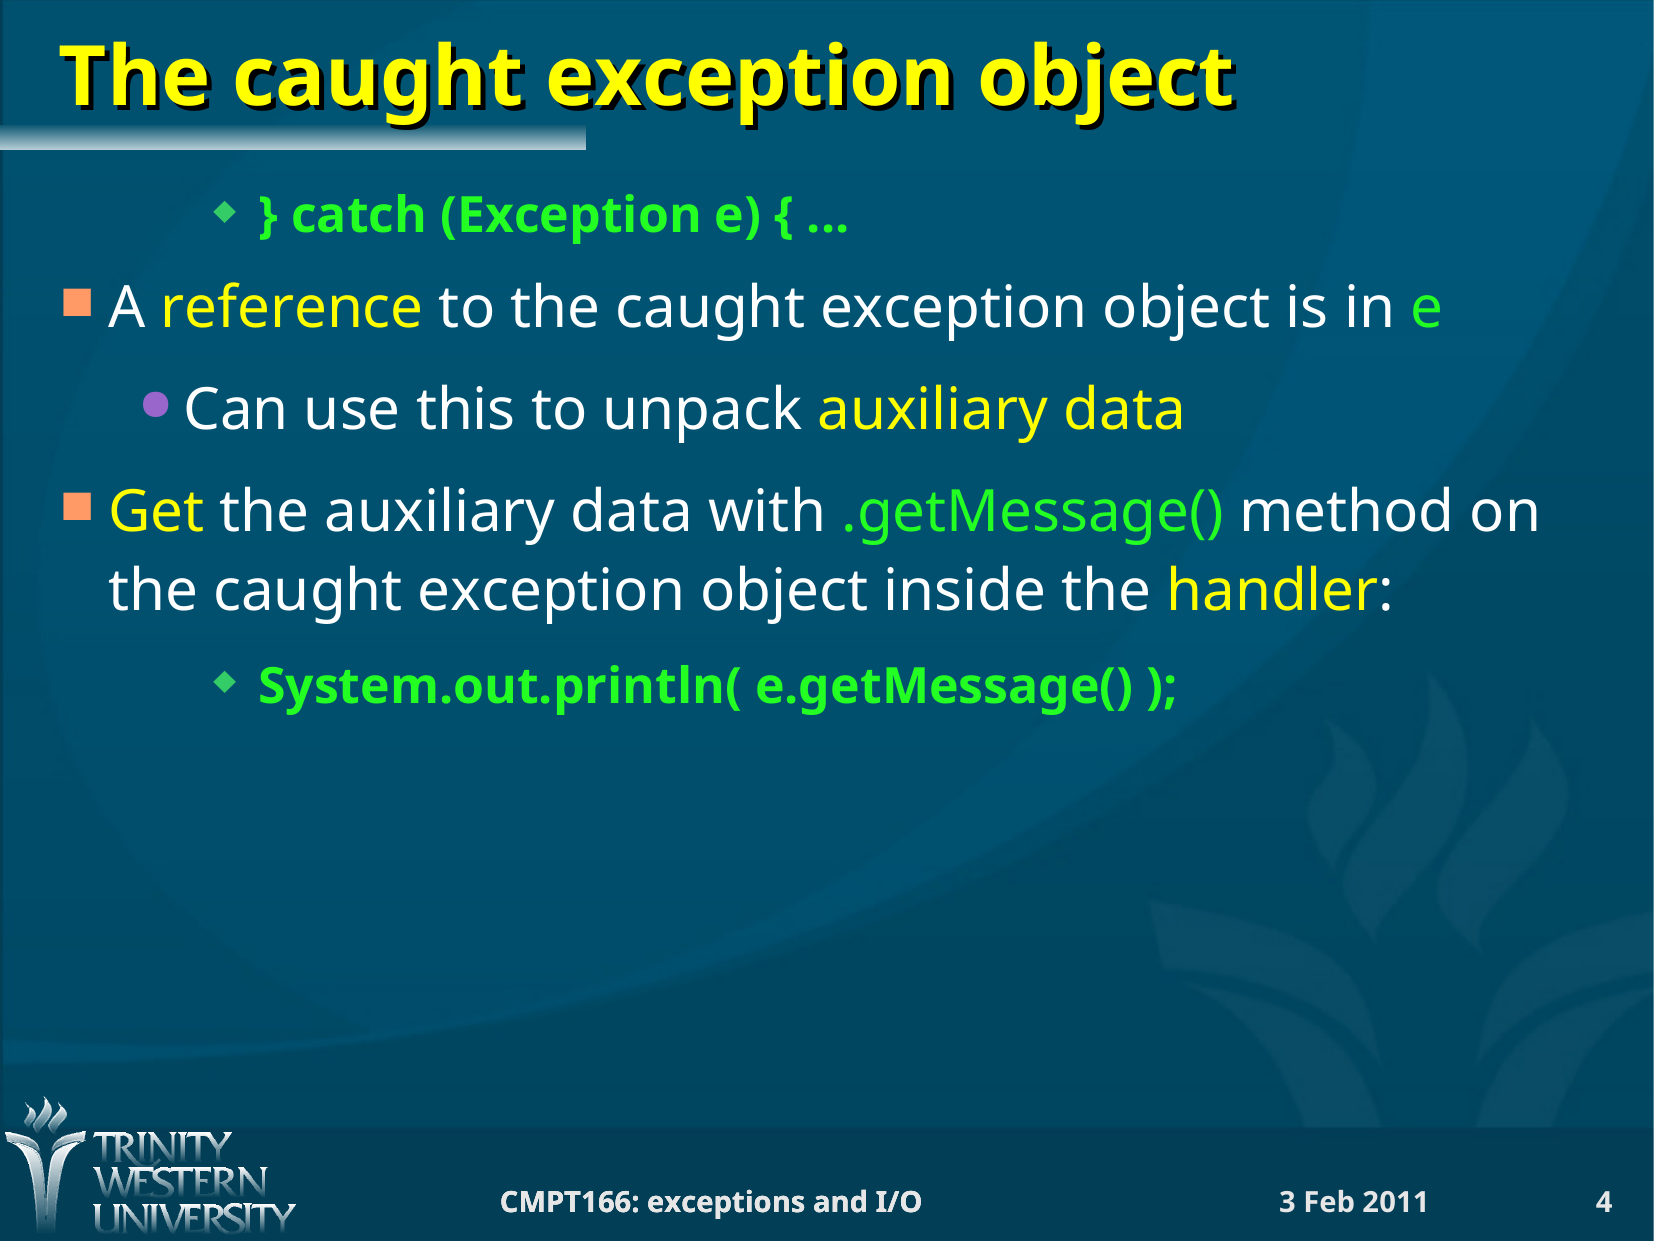

# The caught exception object
} catch (Exception e) { ...
A reference to the caught exception object is in e
Can use this to unpack auxiliary data
Get the auxiliary data with .getMessage() method on the caught exception object inside the handler:
System.out.println( e.getMessage() );
CMPT166: exceptions and I/O
3 Feb 2011
4